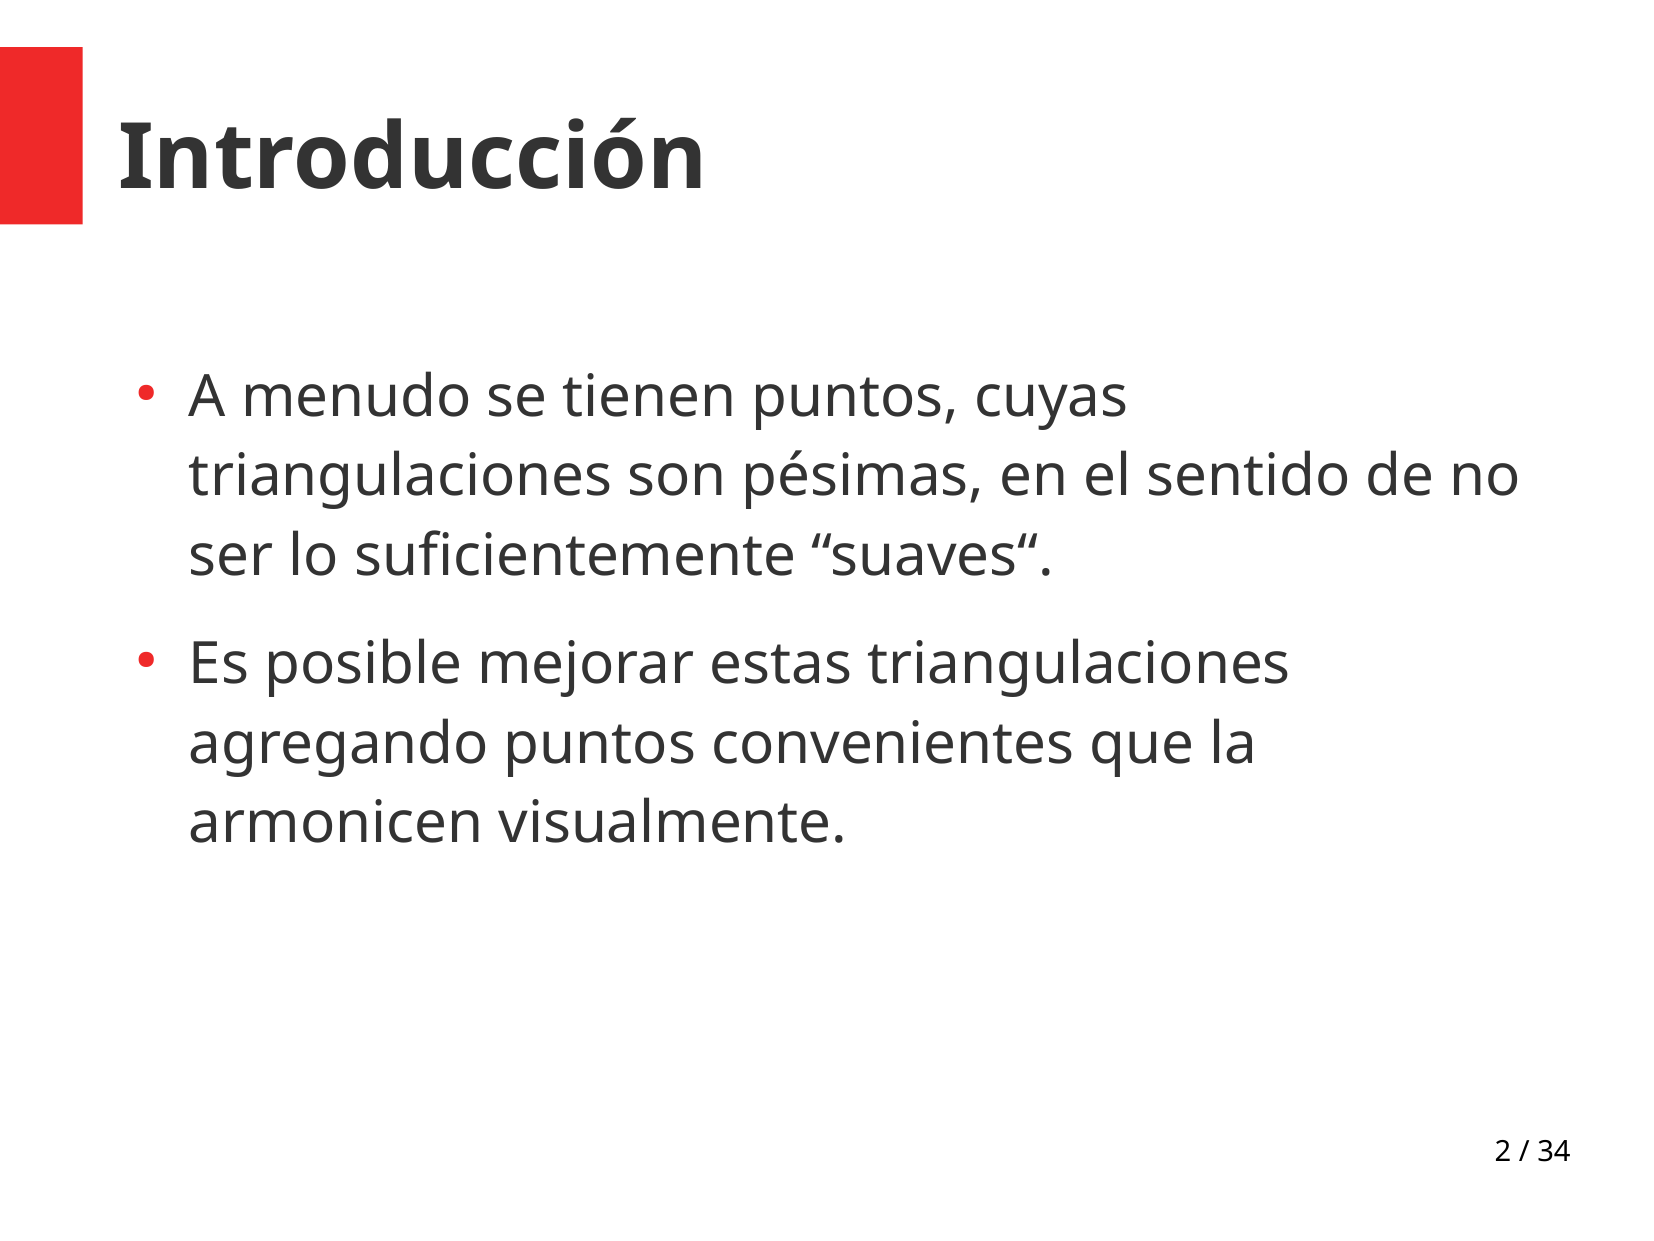

# Introducción
A menudo se tienen puntos, cuyas triangulaciones son pésimas, en el sentido de no ser lo suficientemente “suaves“.
Es posible mejorar estas triangulaciones agregando puntos convenientes que la armonicen visualmente.
2